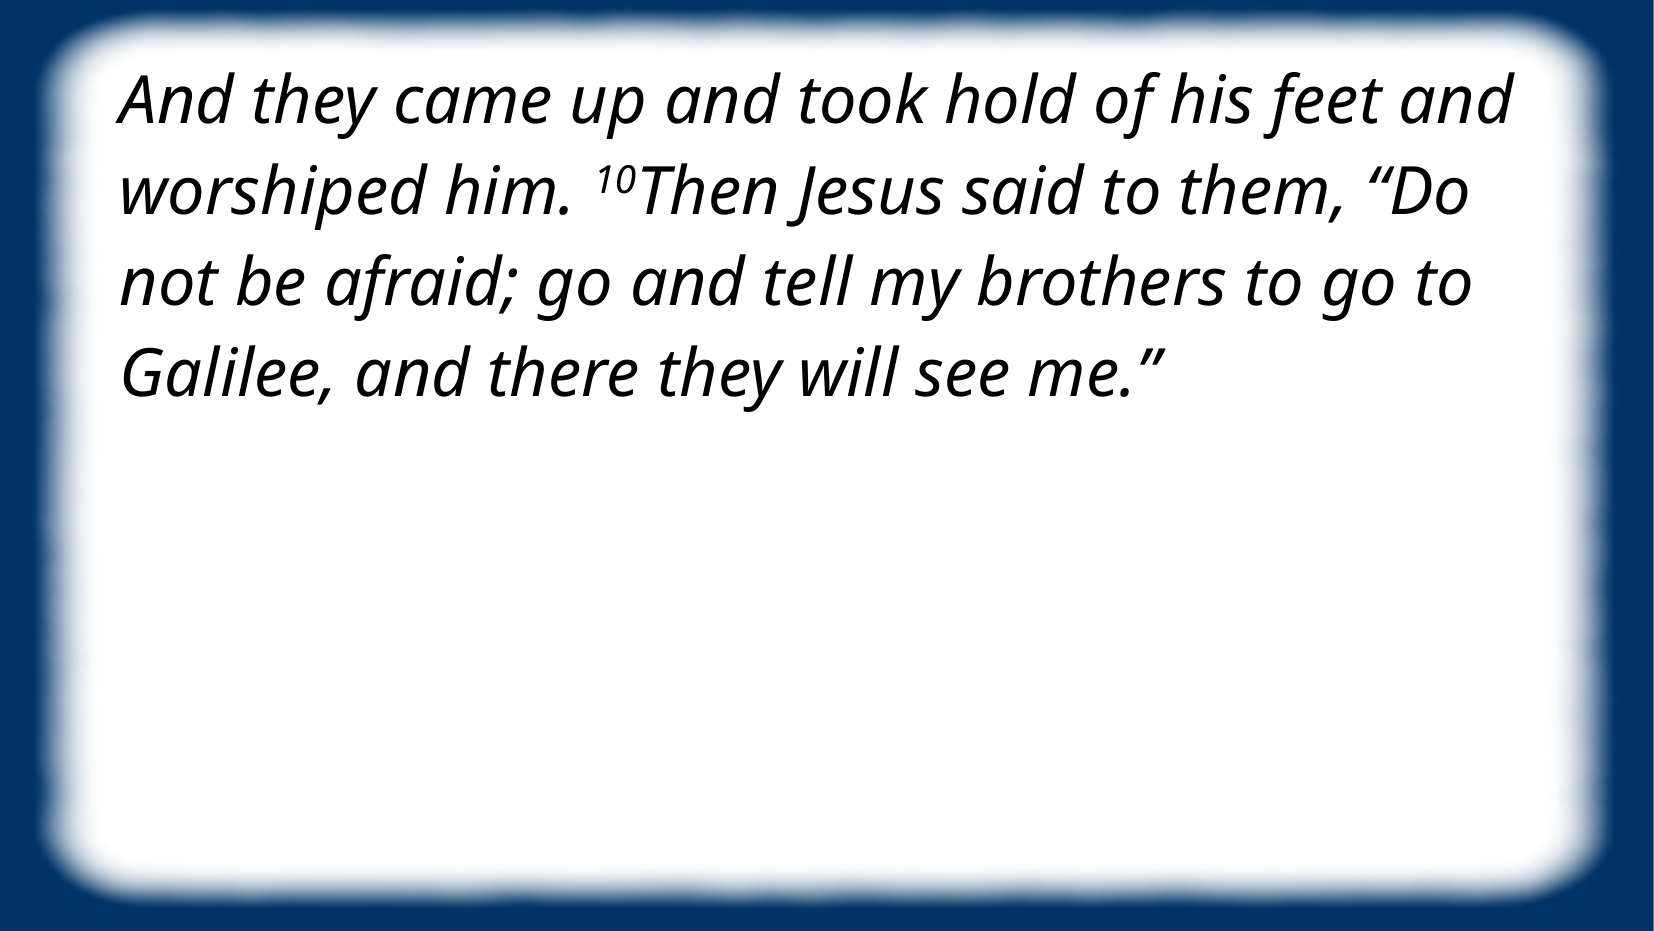

And they came up and took hold of his feet and worshiped him. 10Then Jesus said to them, “Do not be afraid; go and tell my brothers to go to Galilee, and there they will see me.”